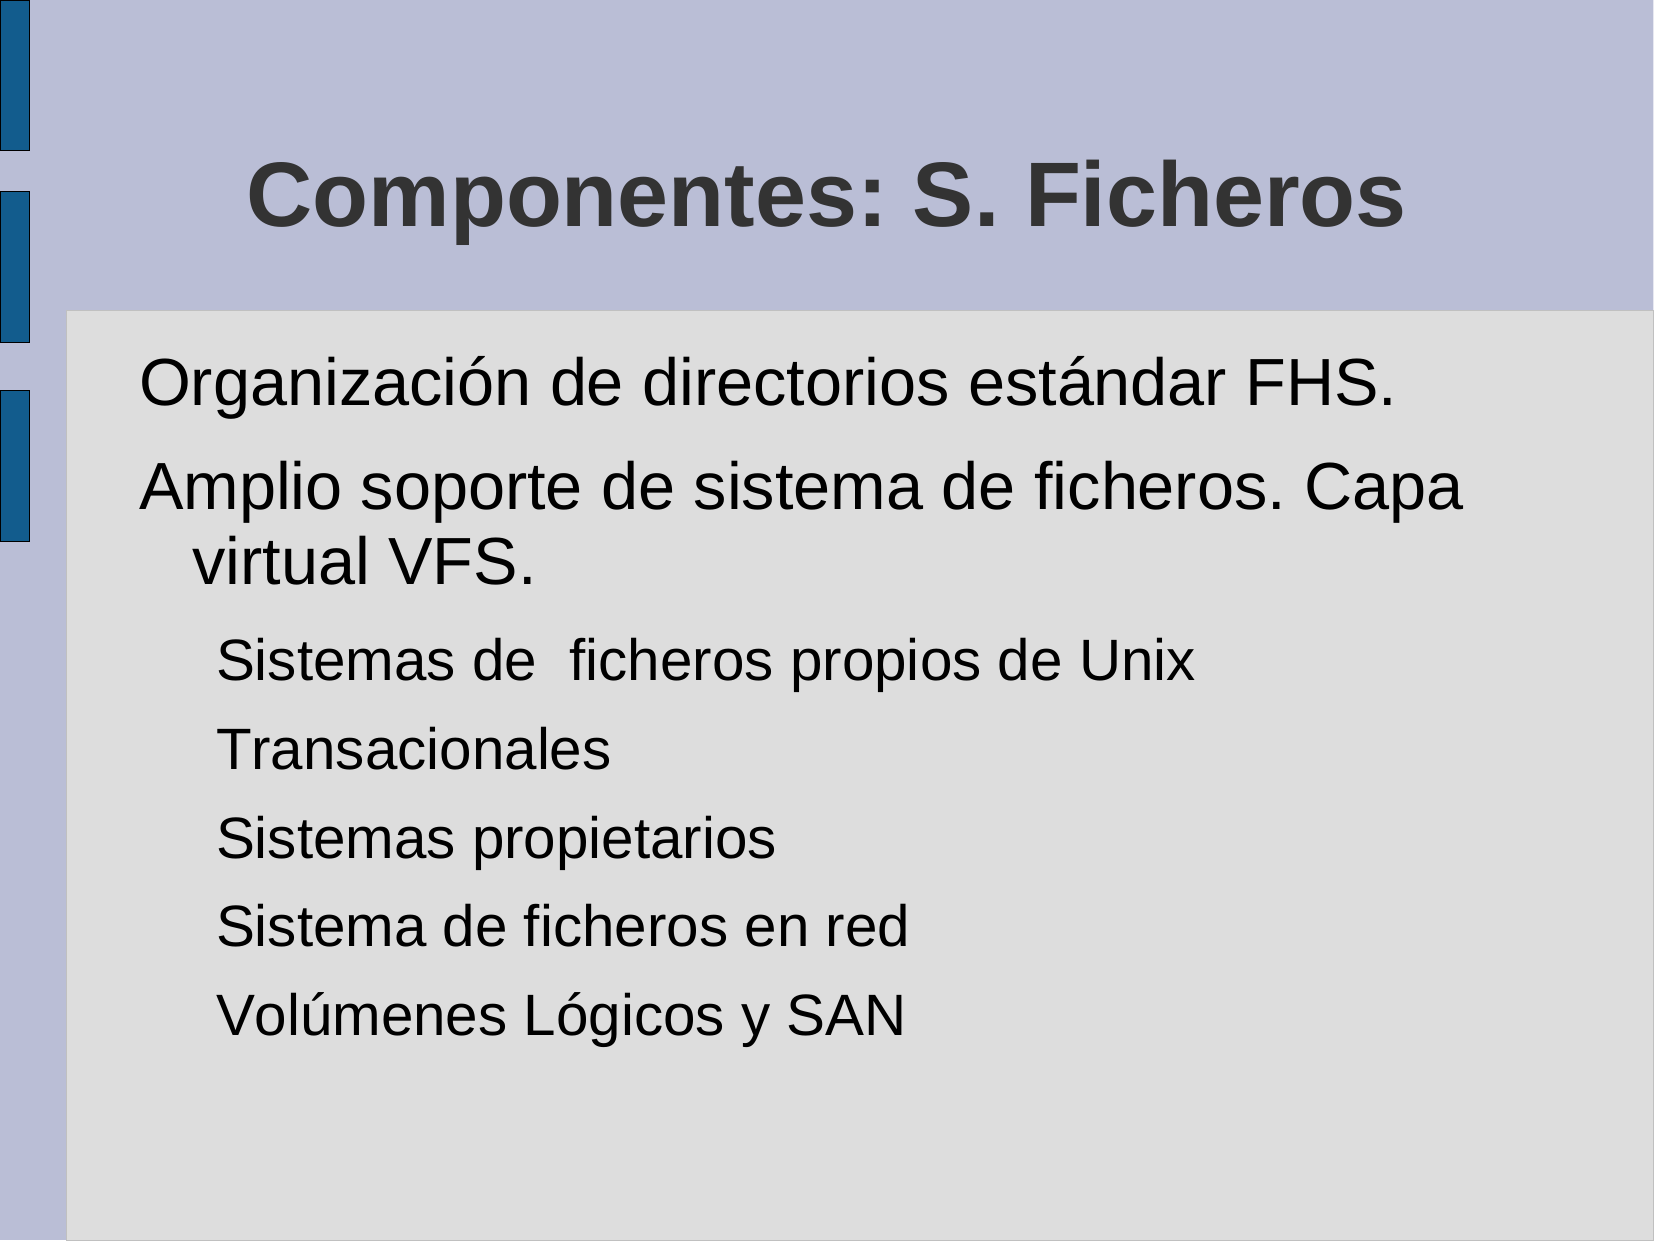

# Componentes: S. Ficheros
Organización de directorios estándar FHS.
Amplio soporte de sistema de ficheros. Capa virtual VFS.
Sistemas de ficheros propios de Unix
Transacionales
Sistemas propietarios
Sistema de ficheros en red
Volúmenes Lógicos y SAN